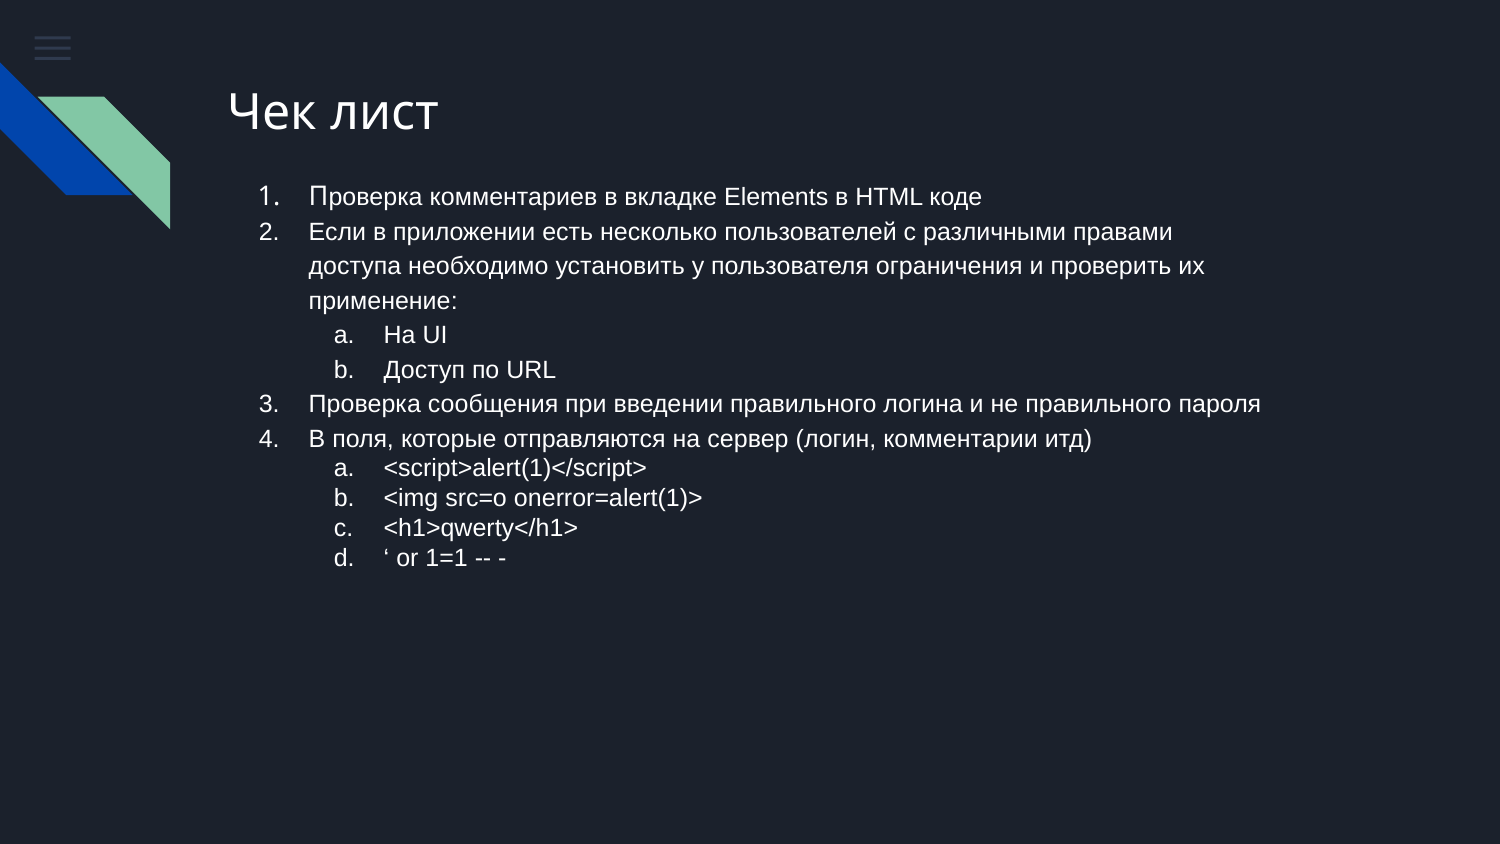

# Чек лист
Проверка комментариев в вкладке Elements в HTML коде
Если в приложении есть несколько пользователей с различными правами доступа необходимо установить у пользователя ограничения и проверить их применение:
На UI
Доступ по URL
Проверка сообщения при введении правильного логина и не правильного пароля
В поля, которые отправляются на сервер (логин, комментарии итд)
<script>alert(1)</script>
<img src=o onerror=alert(1)>
<h1>qwerty</h1>
‘ or 1=1 -- -